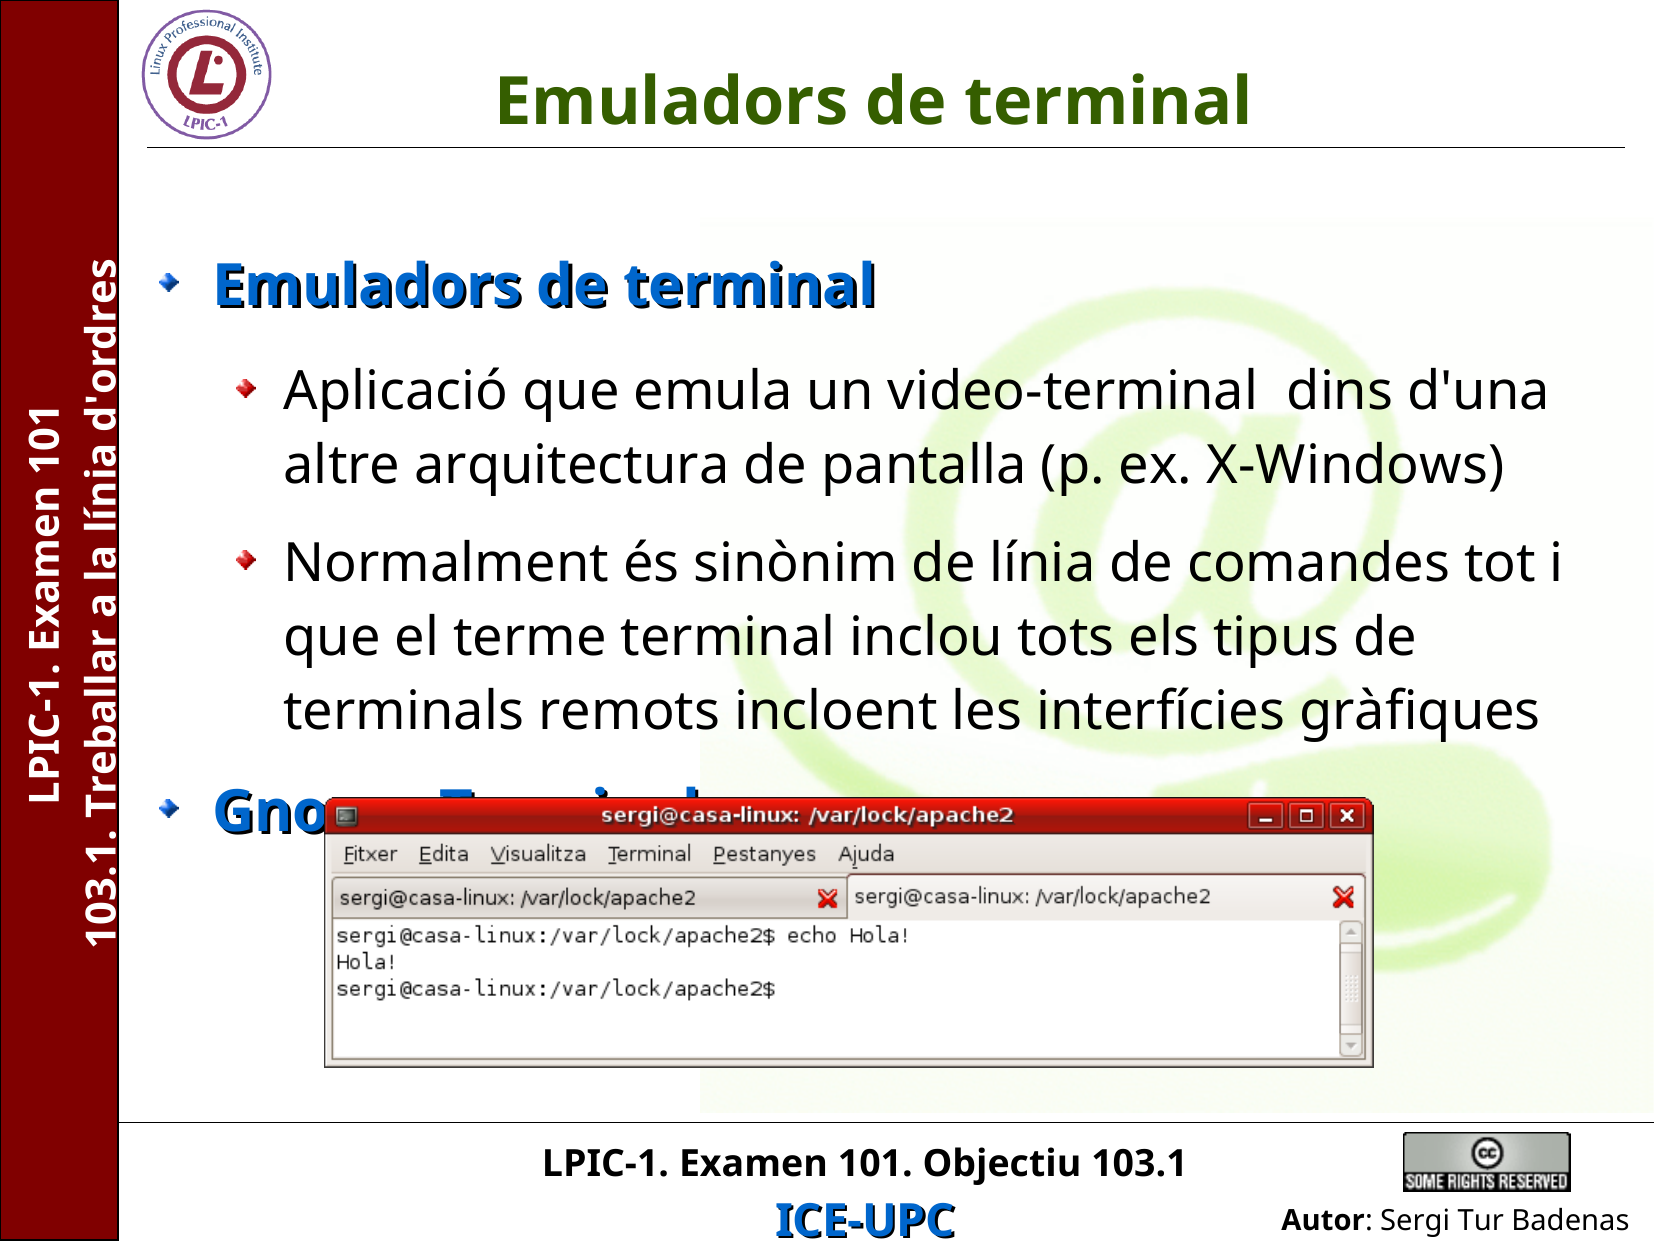

# Emuladors de terminal
Emuladors de terminal
Aplicació que emula un video-terminal dins d'una altre arquitectura de pantalla (p. ex. X-Windows)
Normalment és sinònim de línia de comandes tot i que el terme terminal inclou tots els tipus de terminals remots incloent les interfícies gràfiques
Gnome-Terminal